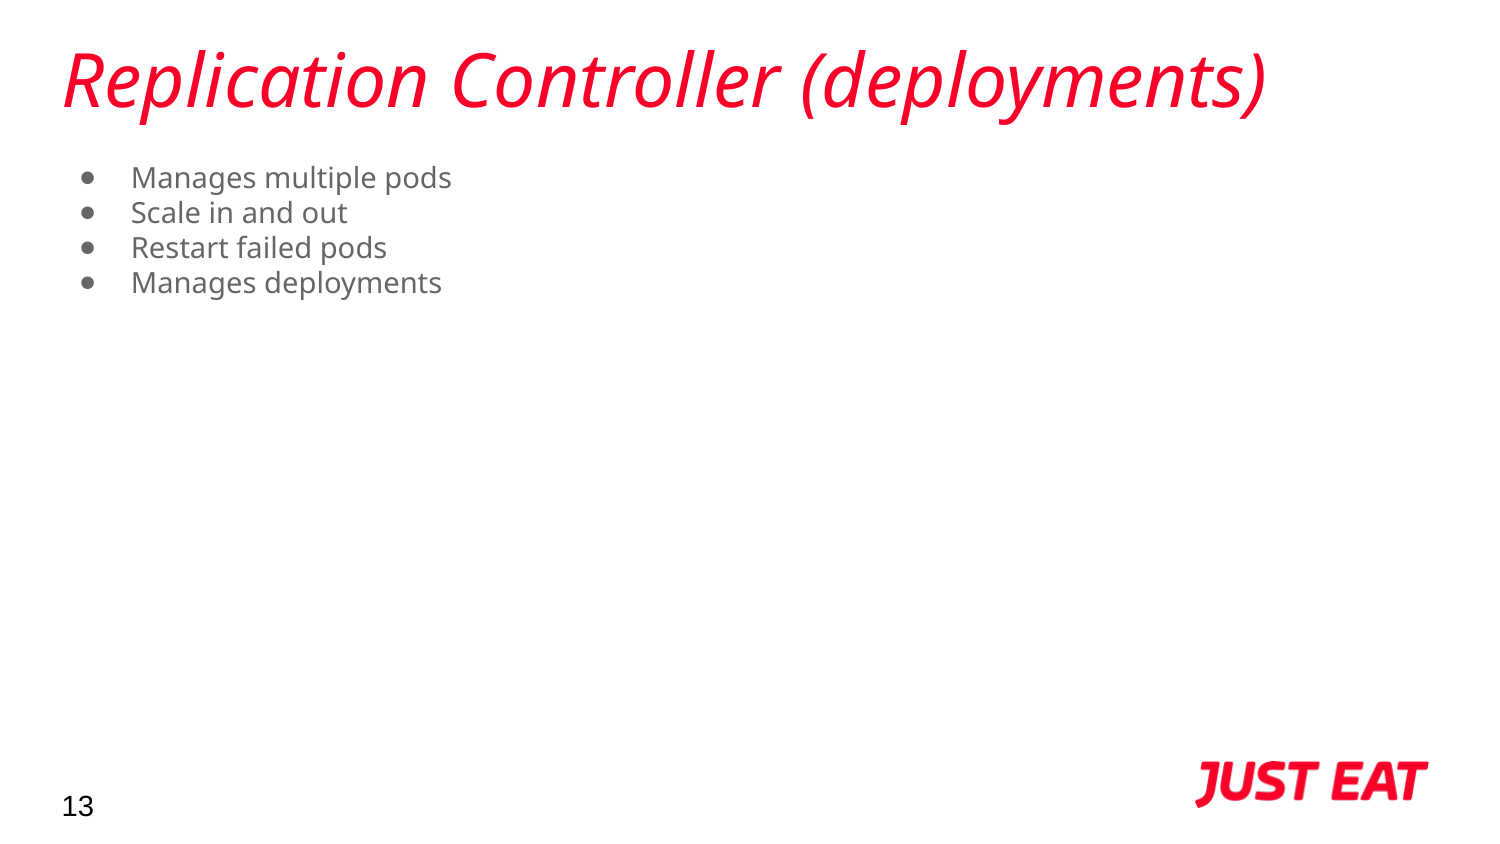

Replication Controller (deployments)
# Manages multiple pods
Scale in and out
Restart failed pods
Manages deployments